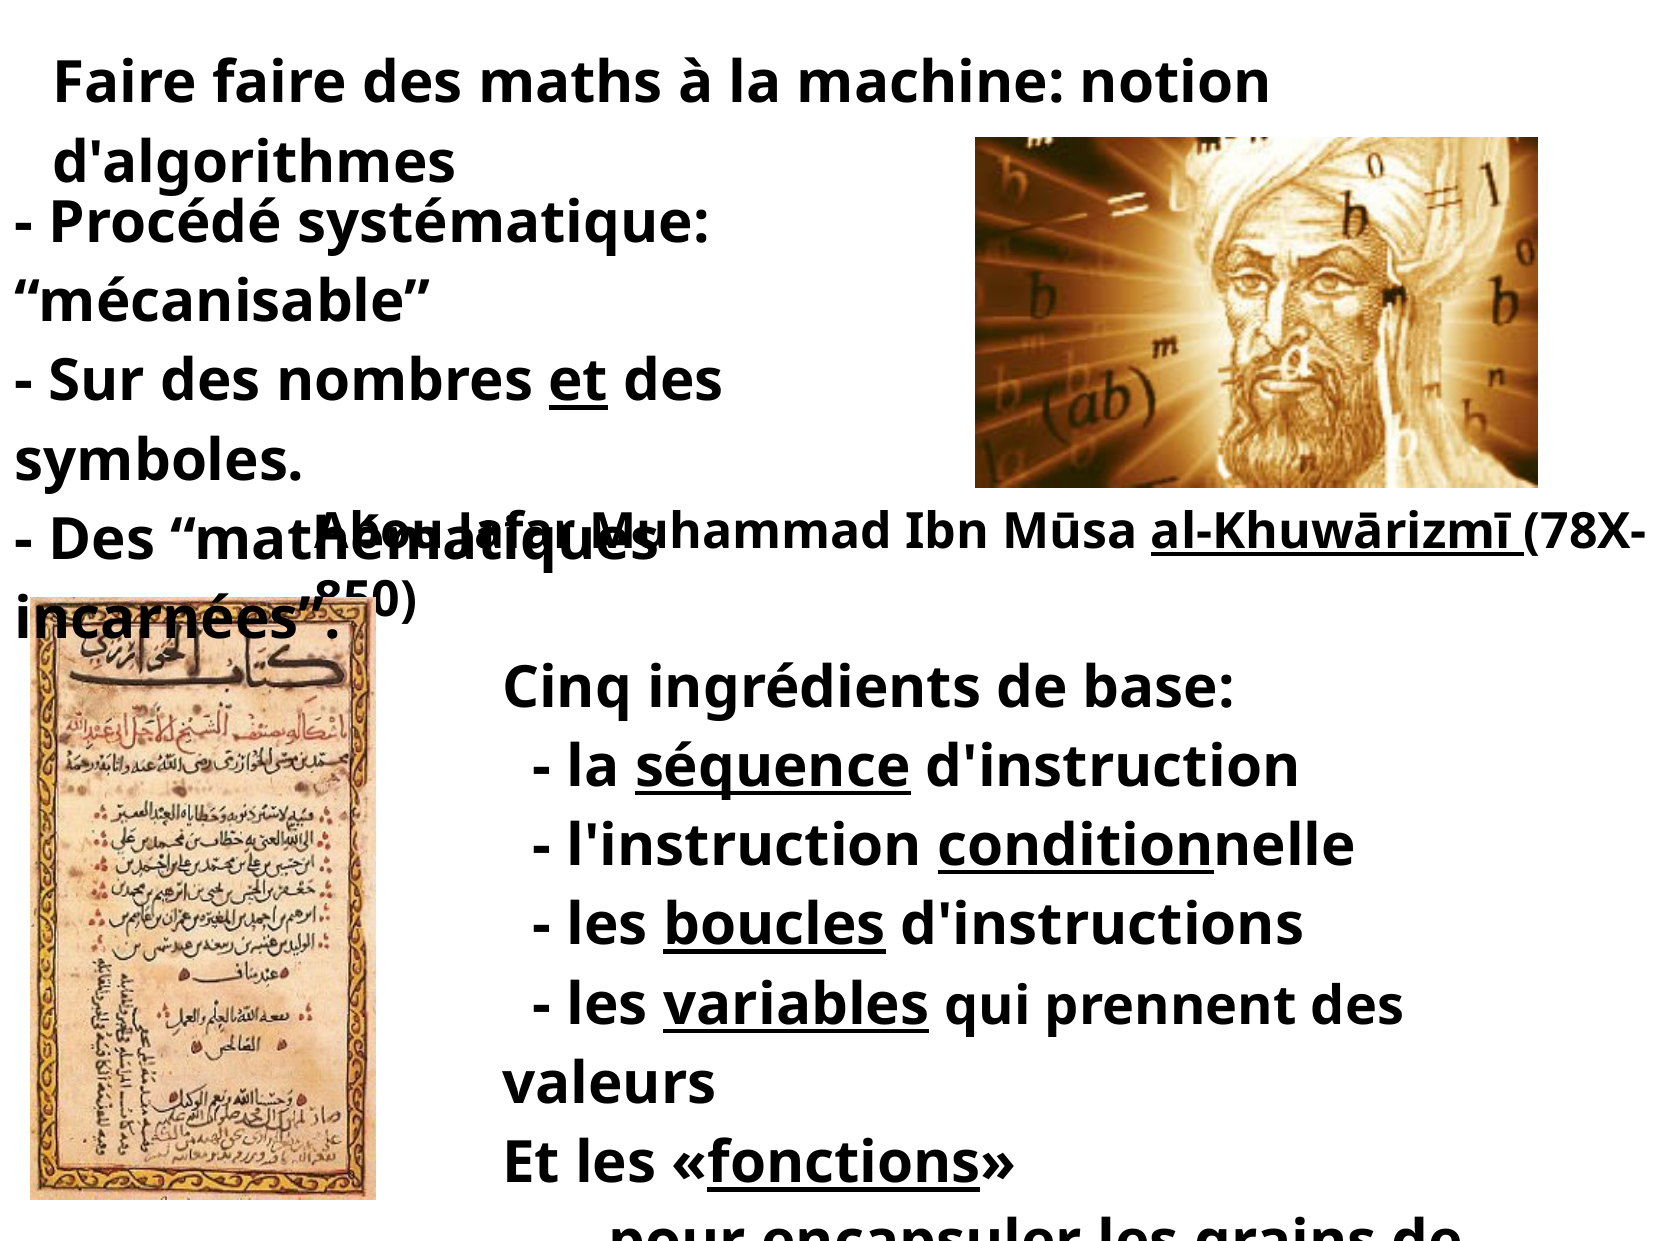

Faire faire des maths à la machine: notion d'algorithmes
- Procédé systématique: “mécanisable”
- Sur des nombres et des symboles.
- Des “mathématiques incarnées”.
Abou Jafar Muhammad Ibn Mūsa al-Khuwārizmī (78X-850)
Cinq ingrédients de base:
 - la séquence d'instruction
 - l'instruction conditionnelle
 - les boucles d'instructions
 - les variables qui prennent des valeurs
Et les «fonctions»
 pour encapsuler les grains de base.